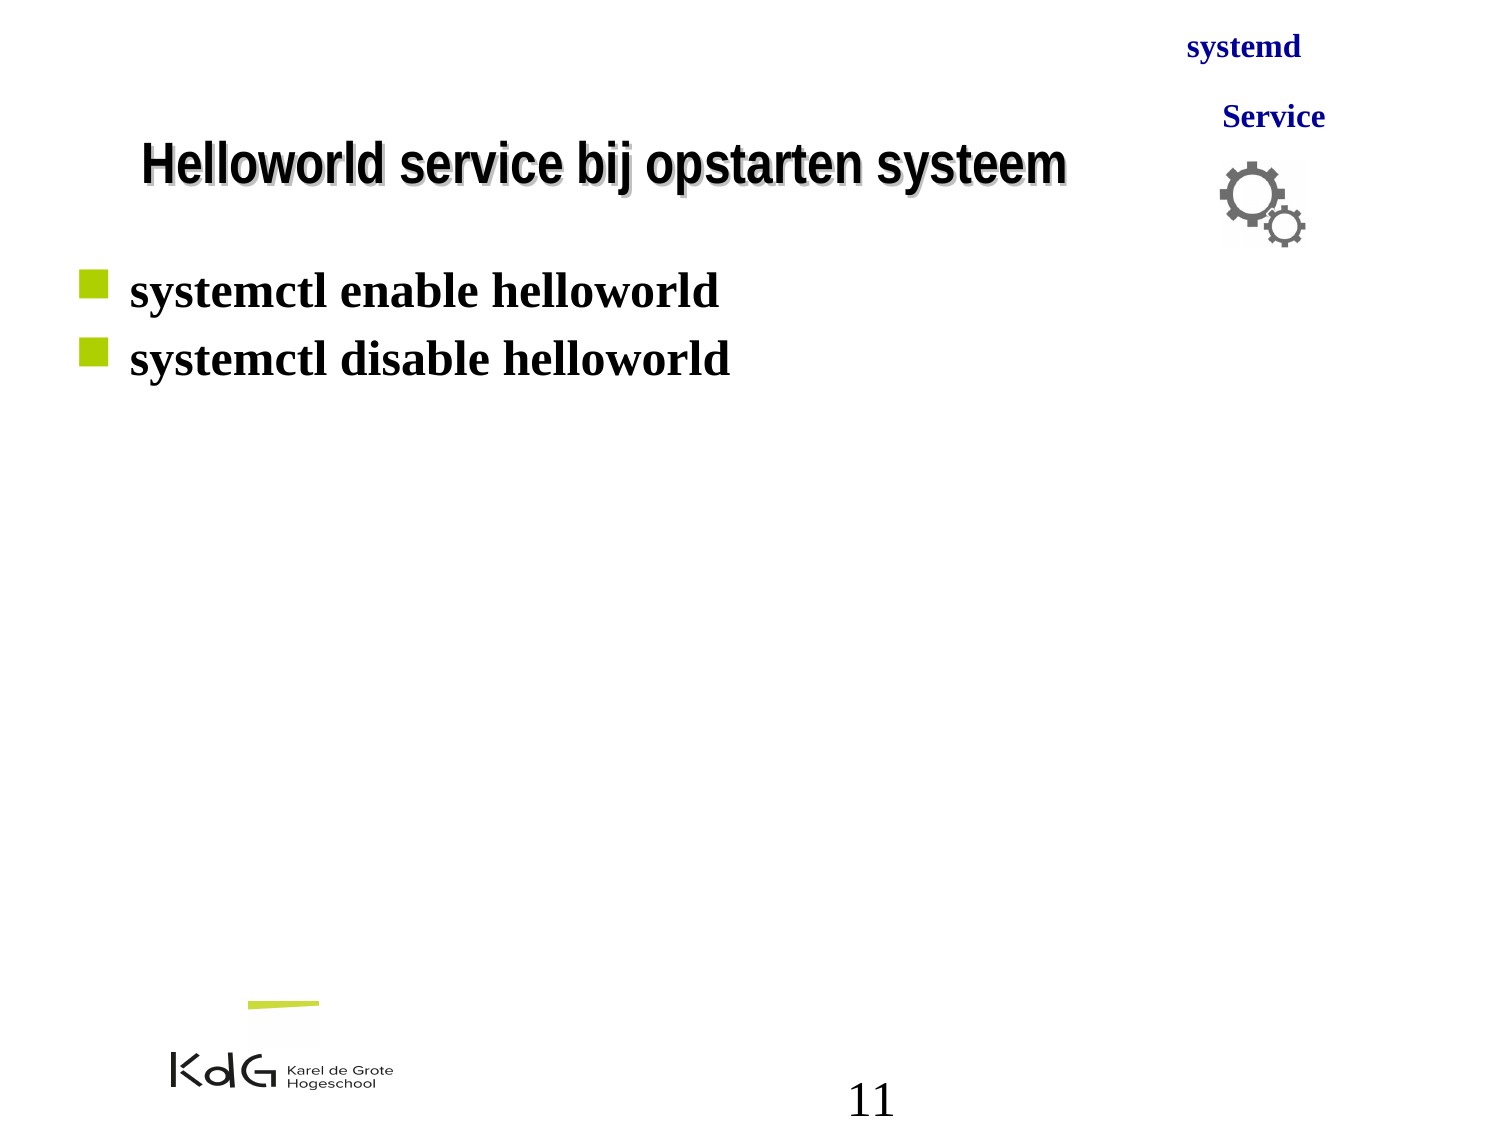

# Helloworld service bij opstarten systeem
Service
systemctl enable helloworld
systemctl disable helloworld